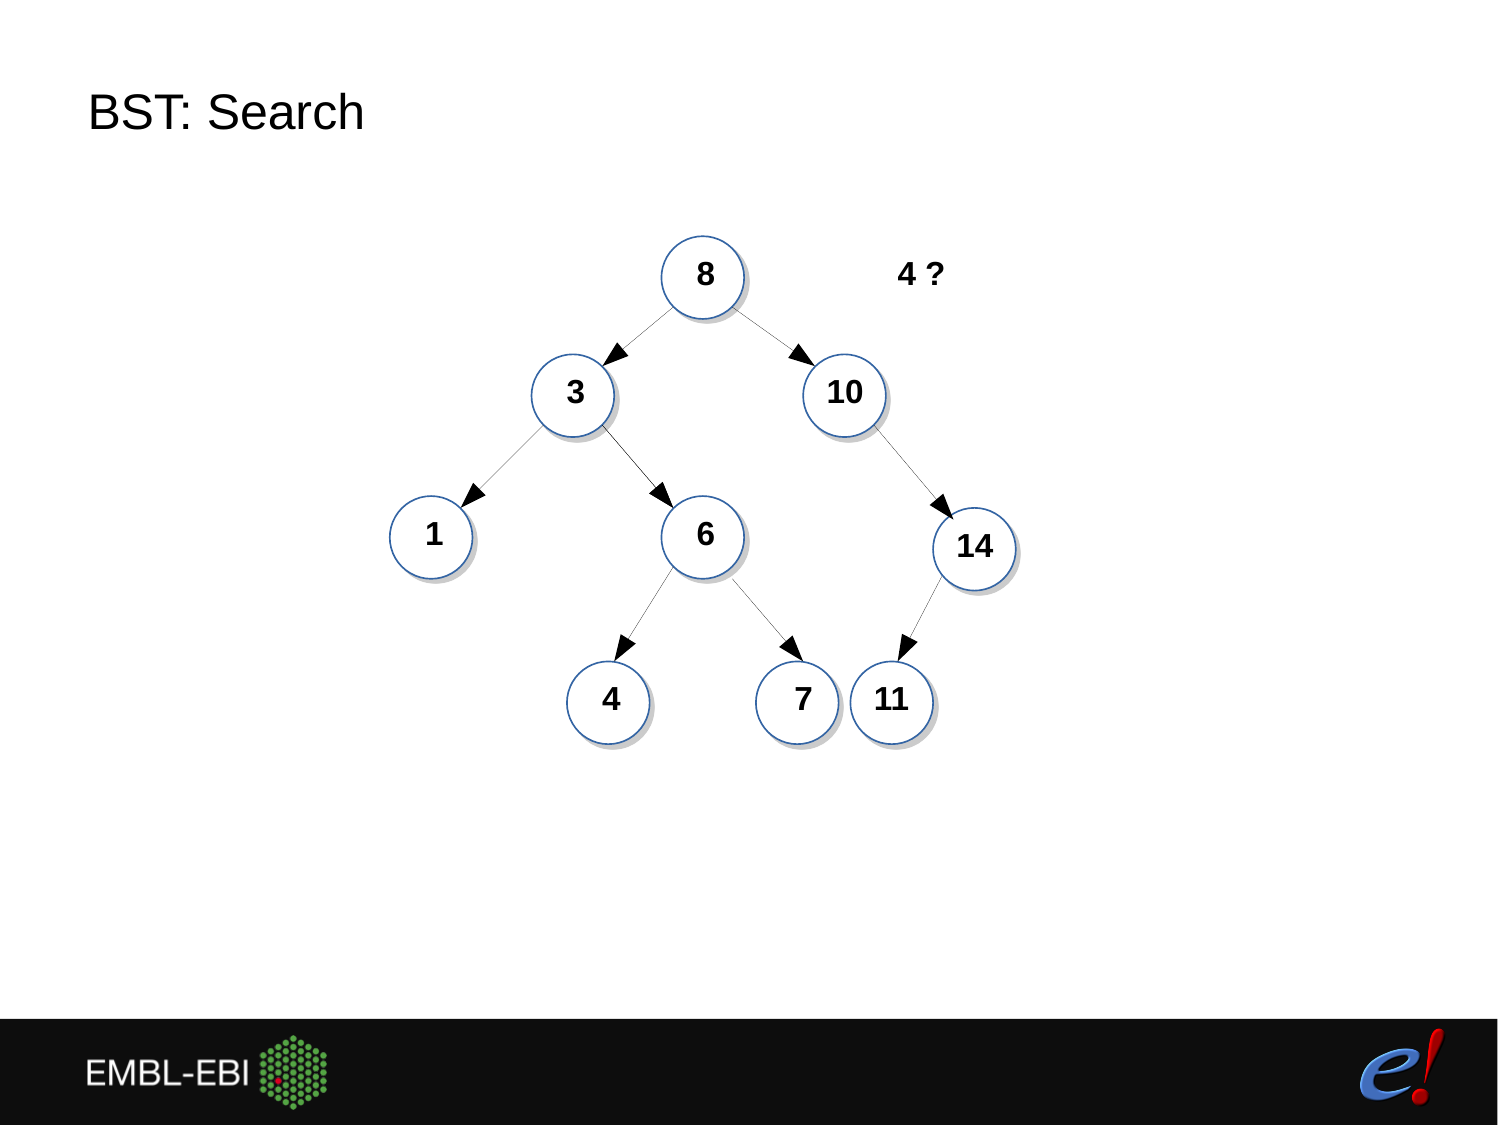

# BST: Search
8
4 ?
3
10
1
6
14
4
7
11